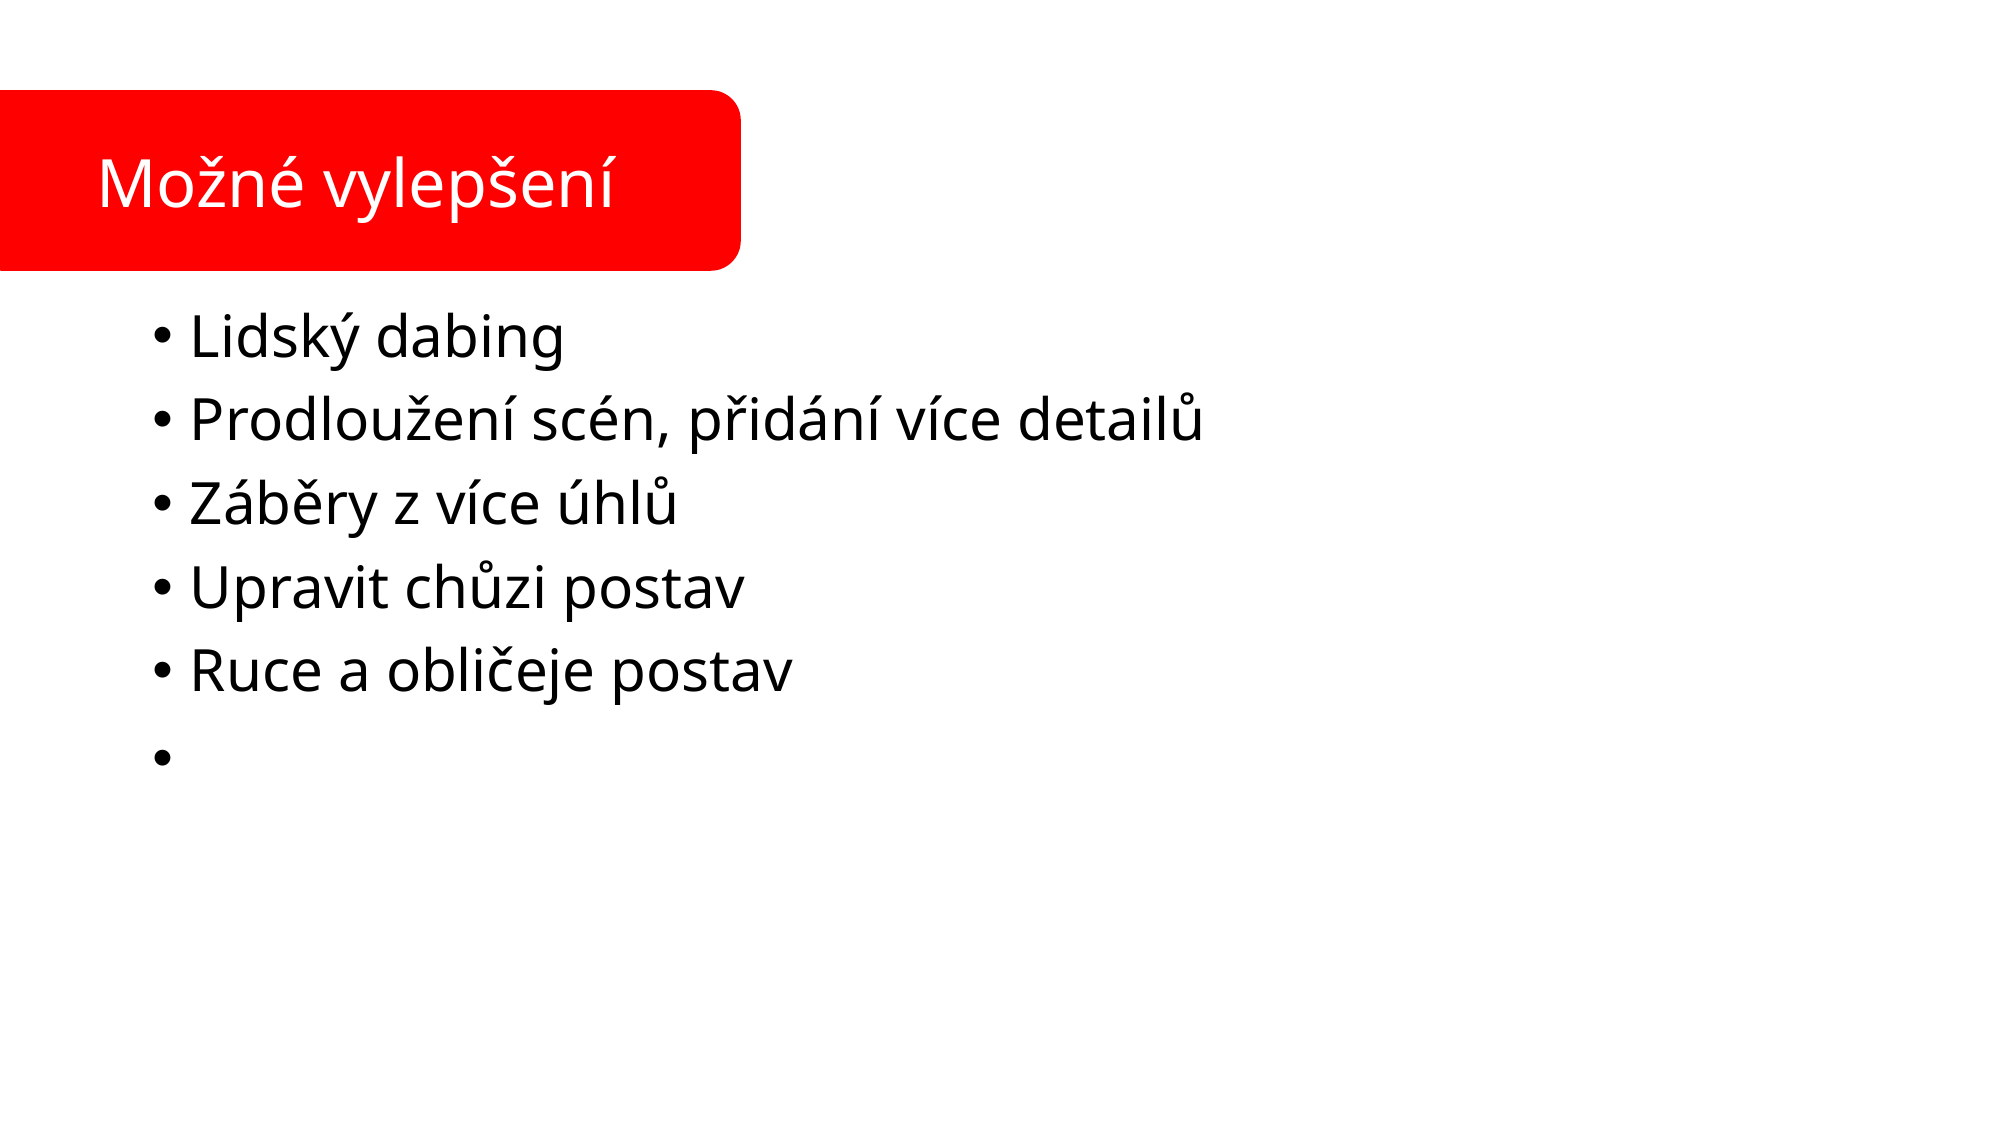

Možné vylepšení
# Lidský dabing
Prodloužení scén, přidání více detailů
Záběry z více úhlů
Upravit chůzi postav
Ruce a obličeje postav